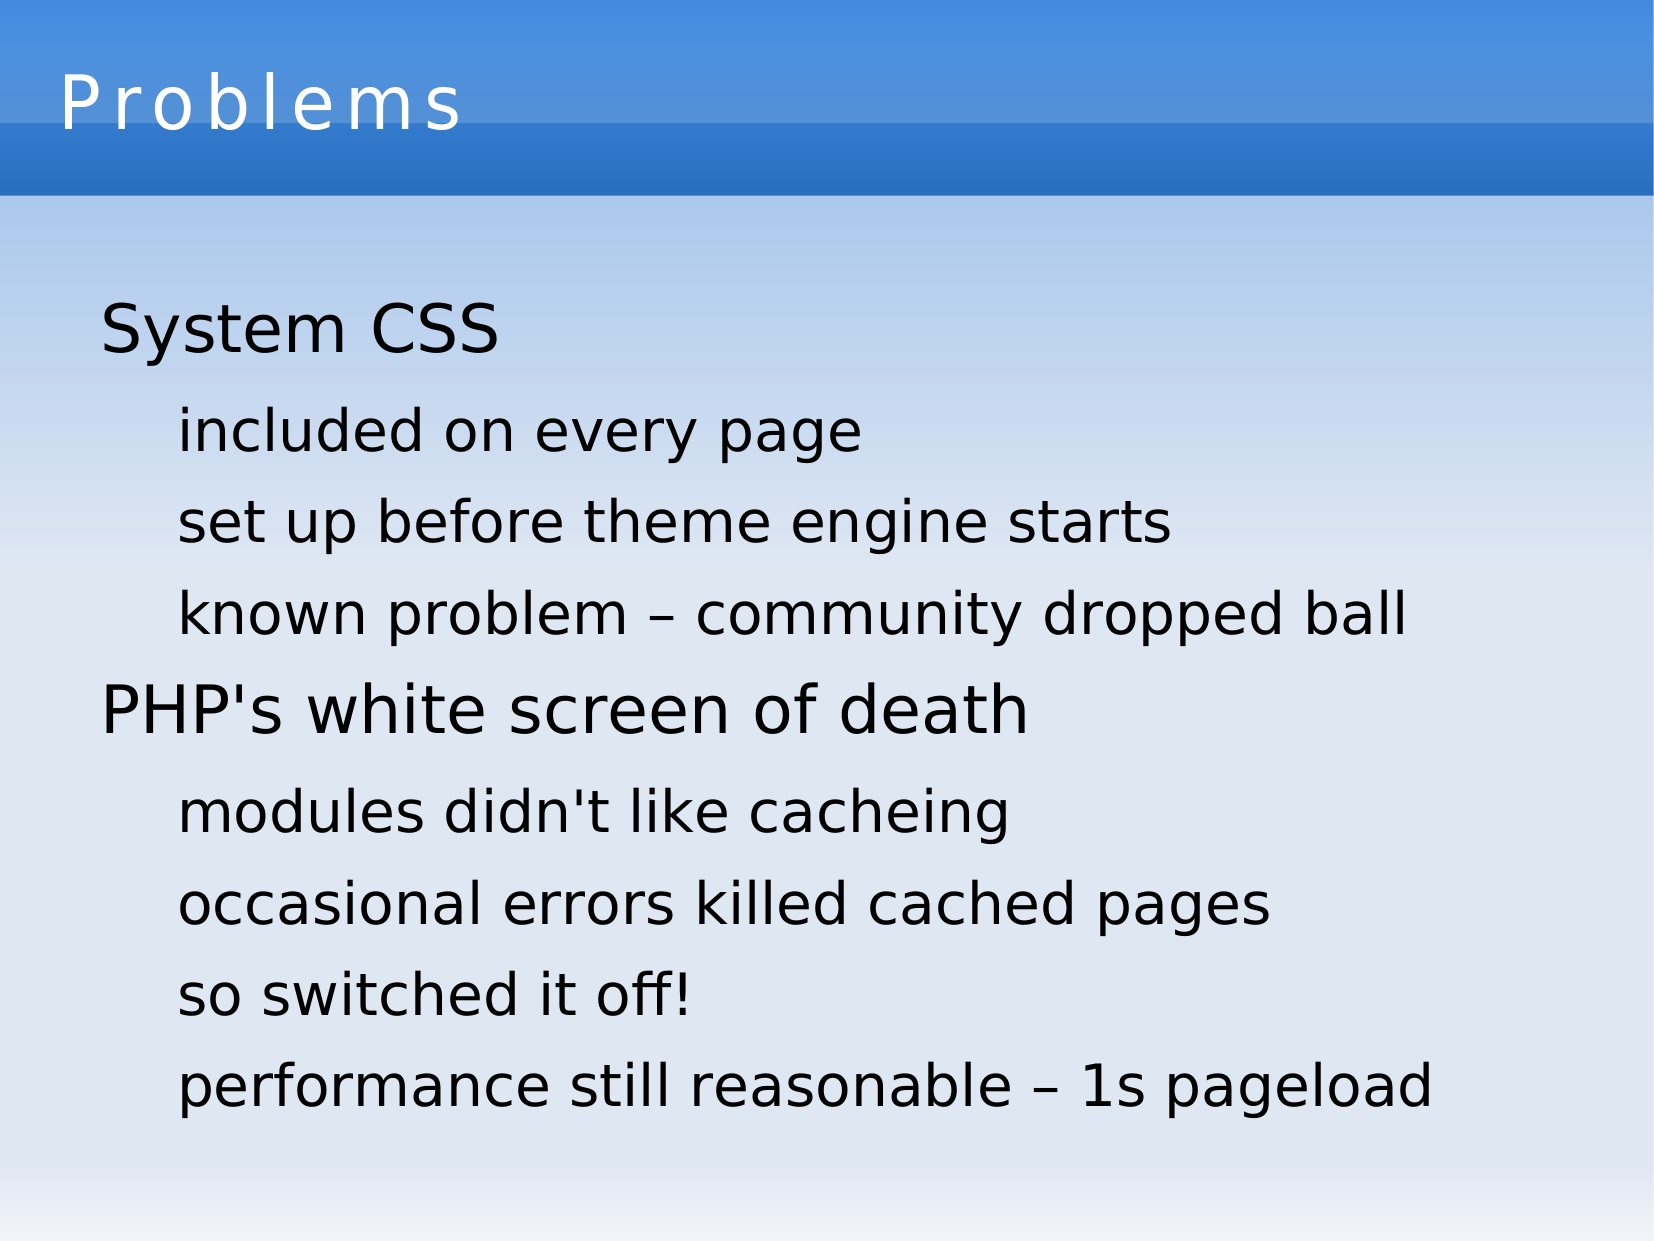

# Problems
System CSS
included on every page
set up before theme engine starts
known problem – community dropped ball
PHP's white screen of death
modules didn't like cacheing
occasional errors killed cached pages
so switched it off!
performance still reasonable – 1s pageload